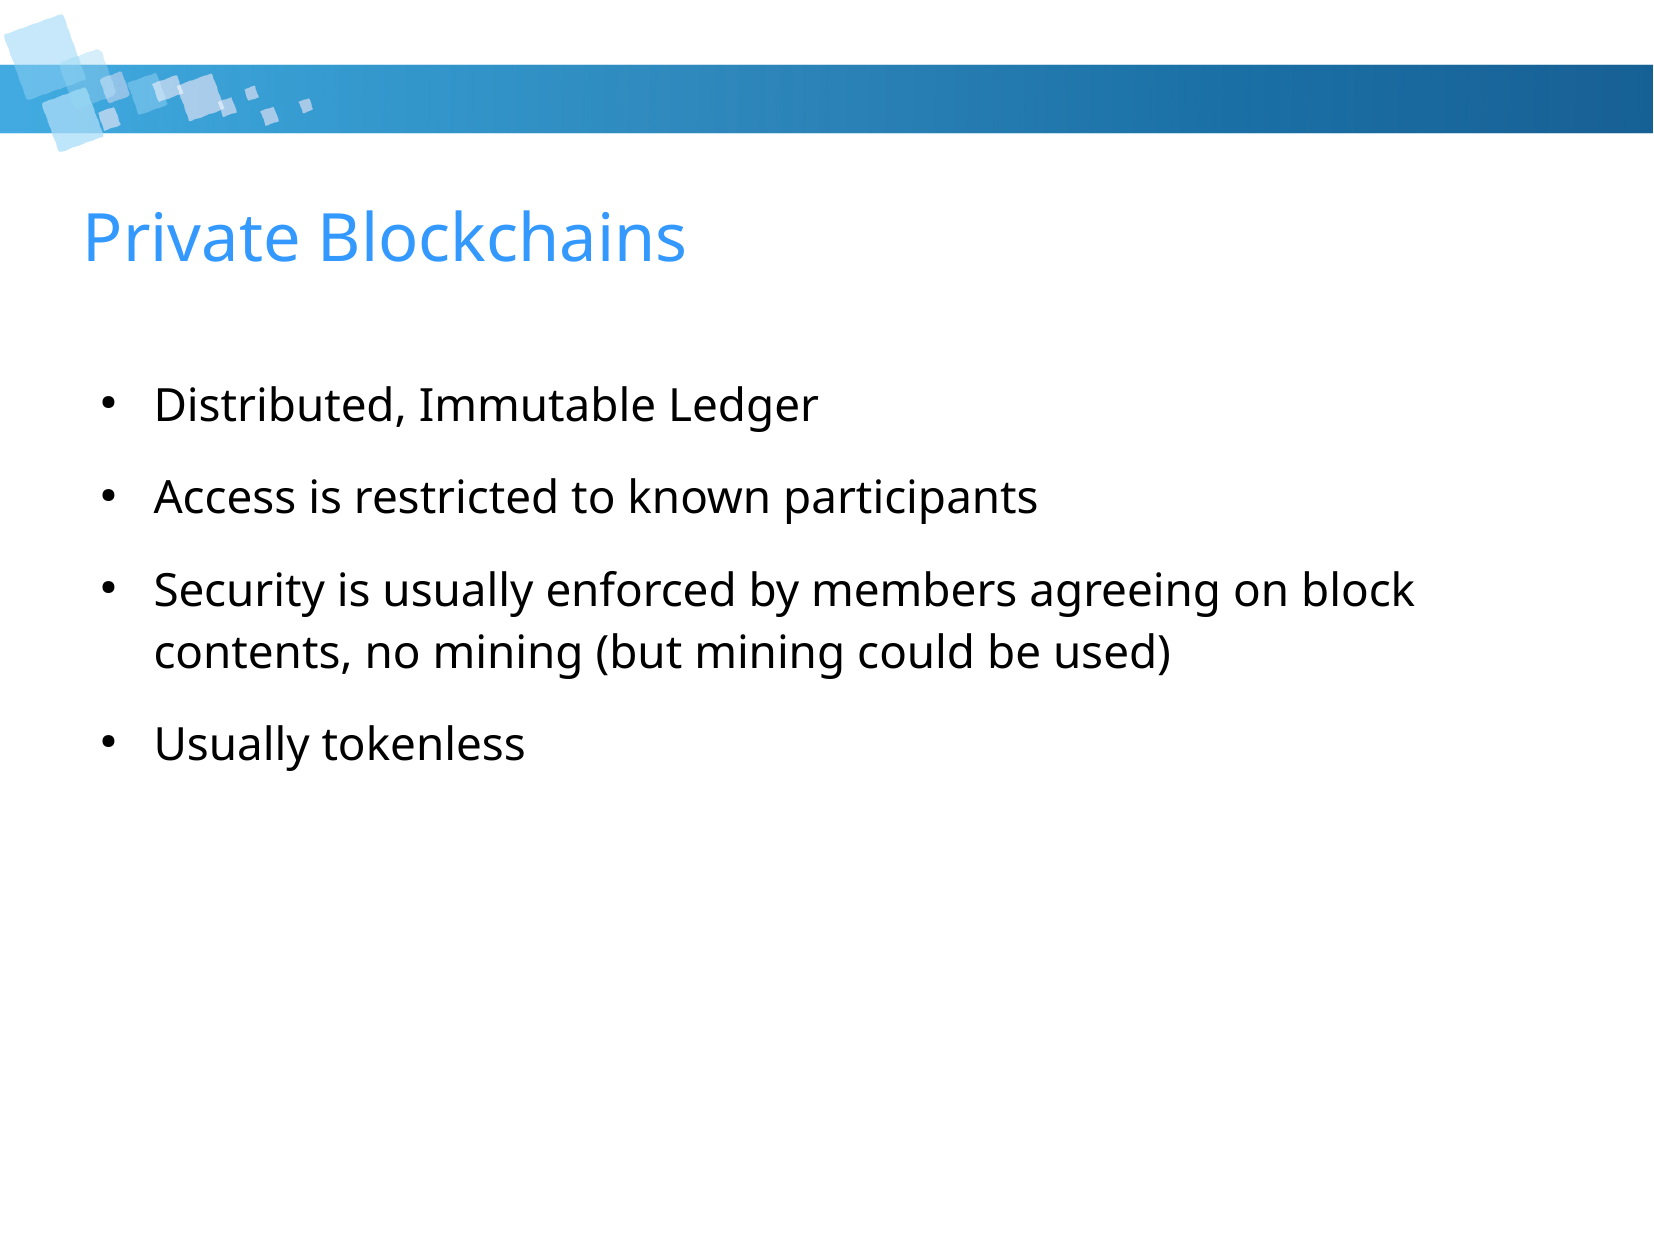

# Private Blockchains
Distributed, Immutable Ledger
Access is restricted to known participants
Security is usually enforced by members agreeing on block contents, no mining (but mining could be used)
Usually tokenless